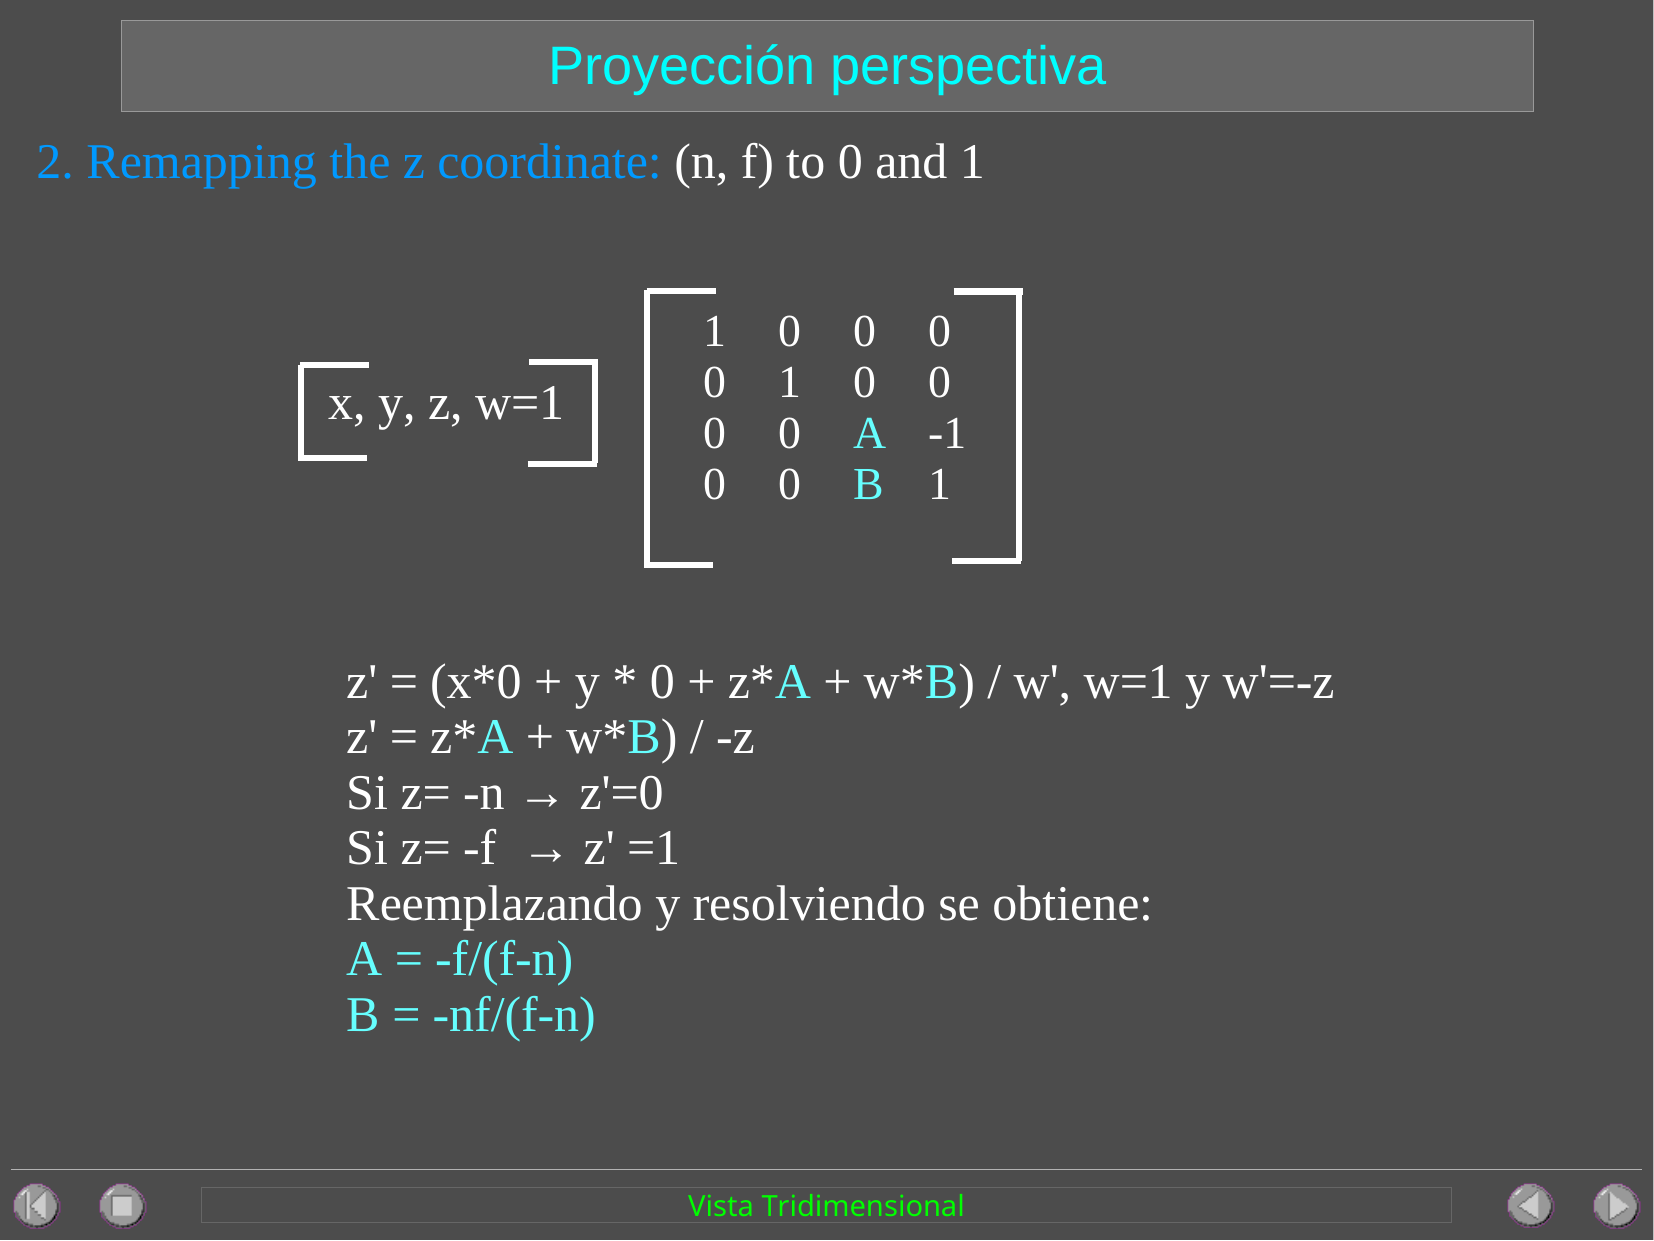

# Proyección perspectiva
2. Remapping the z coordinate: (n, f) to 0 and 1
1	0	0	0
0	1	0	0
0	0	A	-1
0	0	B	1
x, y, z, w=1
z' = (x*0 + y * 0 + z*A + w*B) / w', w=1 y w'=-z
z' = z*A + w*B) / -z
Si z= -n → z'=0
Si z= -f → z' =1
Reemplazando y resolviendo se obtiene:
A = -f/(f-n)
B = -nf/(f-n)